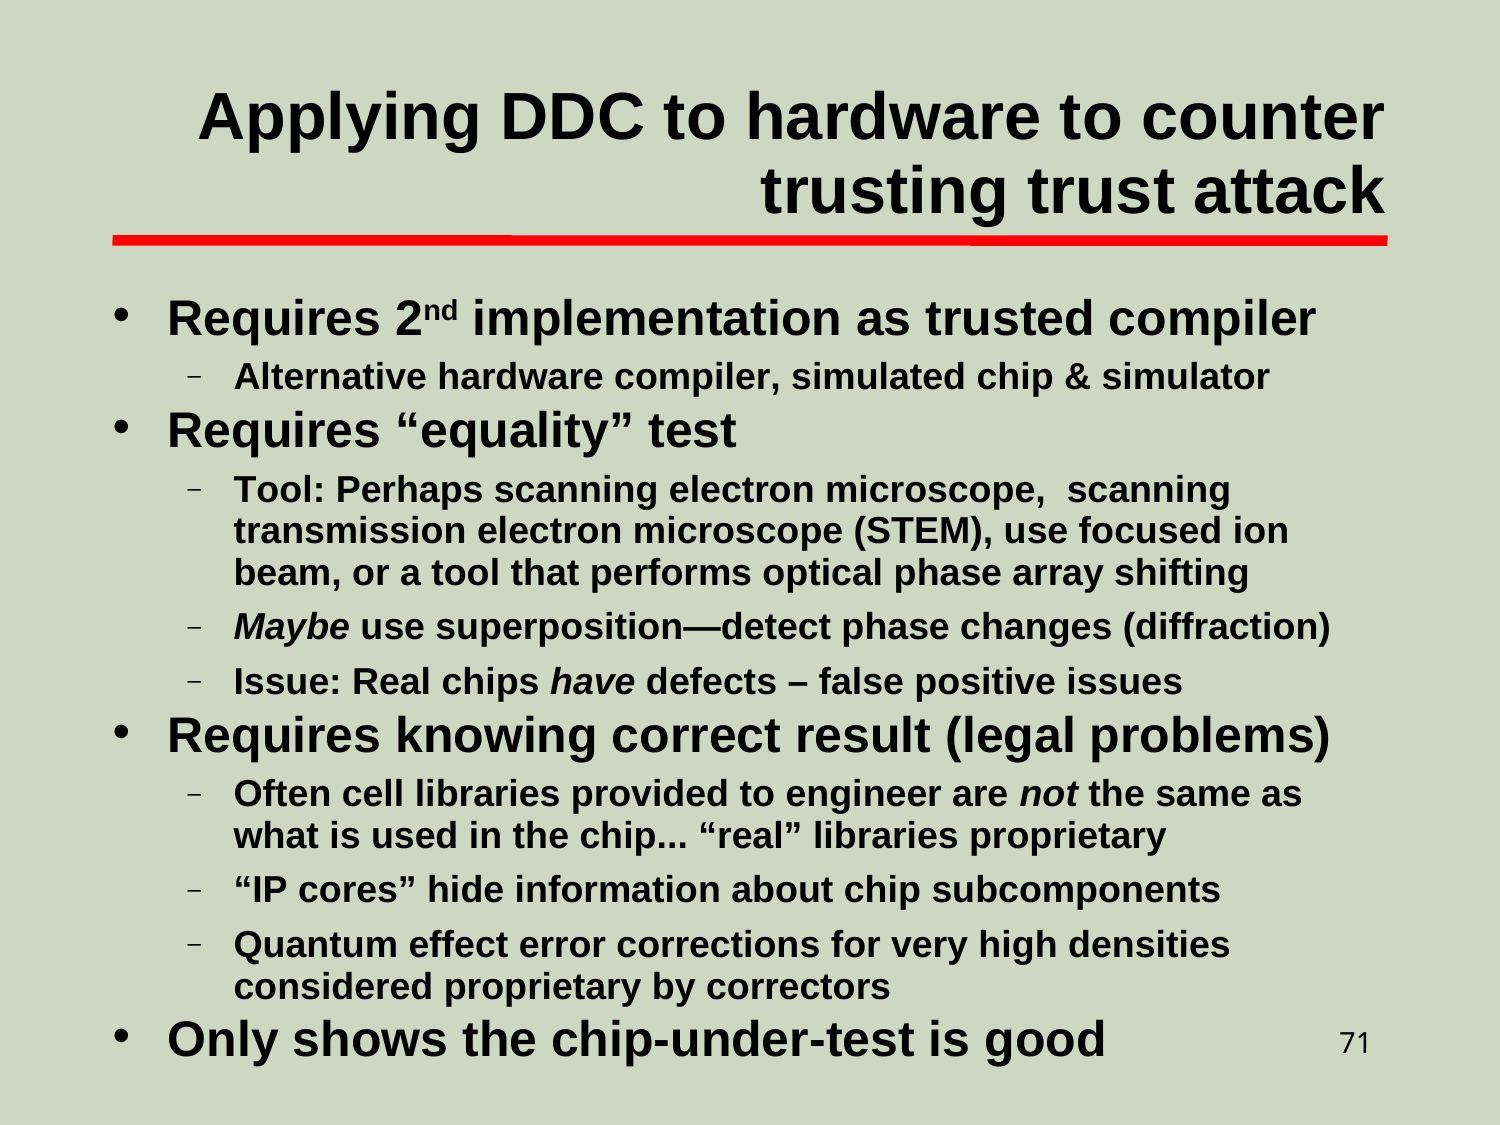

# Applying DDC to hardware to counter trusting trust attack
Requires 2nd implementation as trusted compiler
Alternative hardware compiler, simulated chip & simulator
Requires “equality” test
Tool: Perhaps scanning electron microscope, scanning transmission electron microscope (STEM), use focused ion beam, or a tool that performs optical phase array shifting
Maybe use superposition—detect phase changes (diffraction)
Issue: Real chips have defects – false positive issues
Requires knowing correct result (legal problems)
Often cell libraries provided to engineer are not the same as what is used in the chip... “real” libraries proprietary
“IP cores” hide information about chip subcomponents
Quantum effect error corrections for very high densities considered proprietary by correctors
Only shows the chip-under-test is good